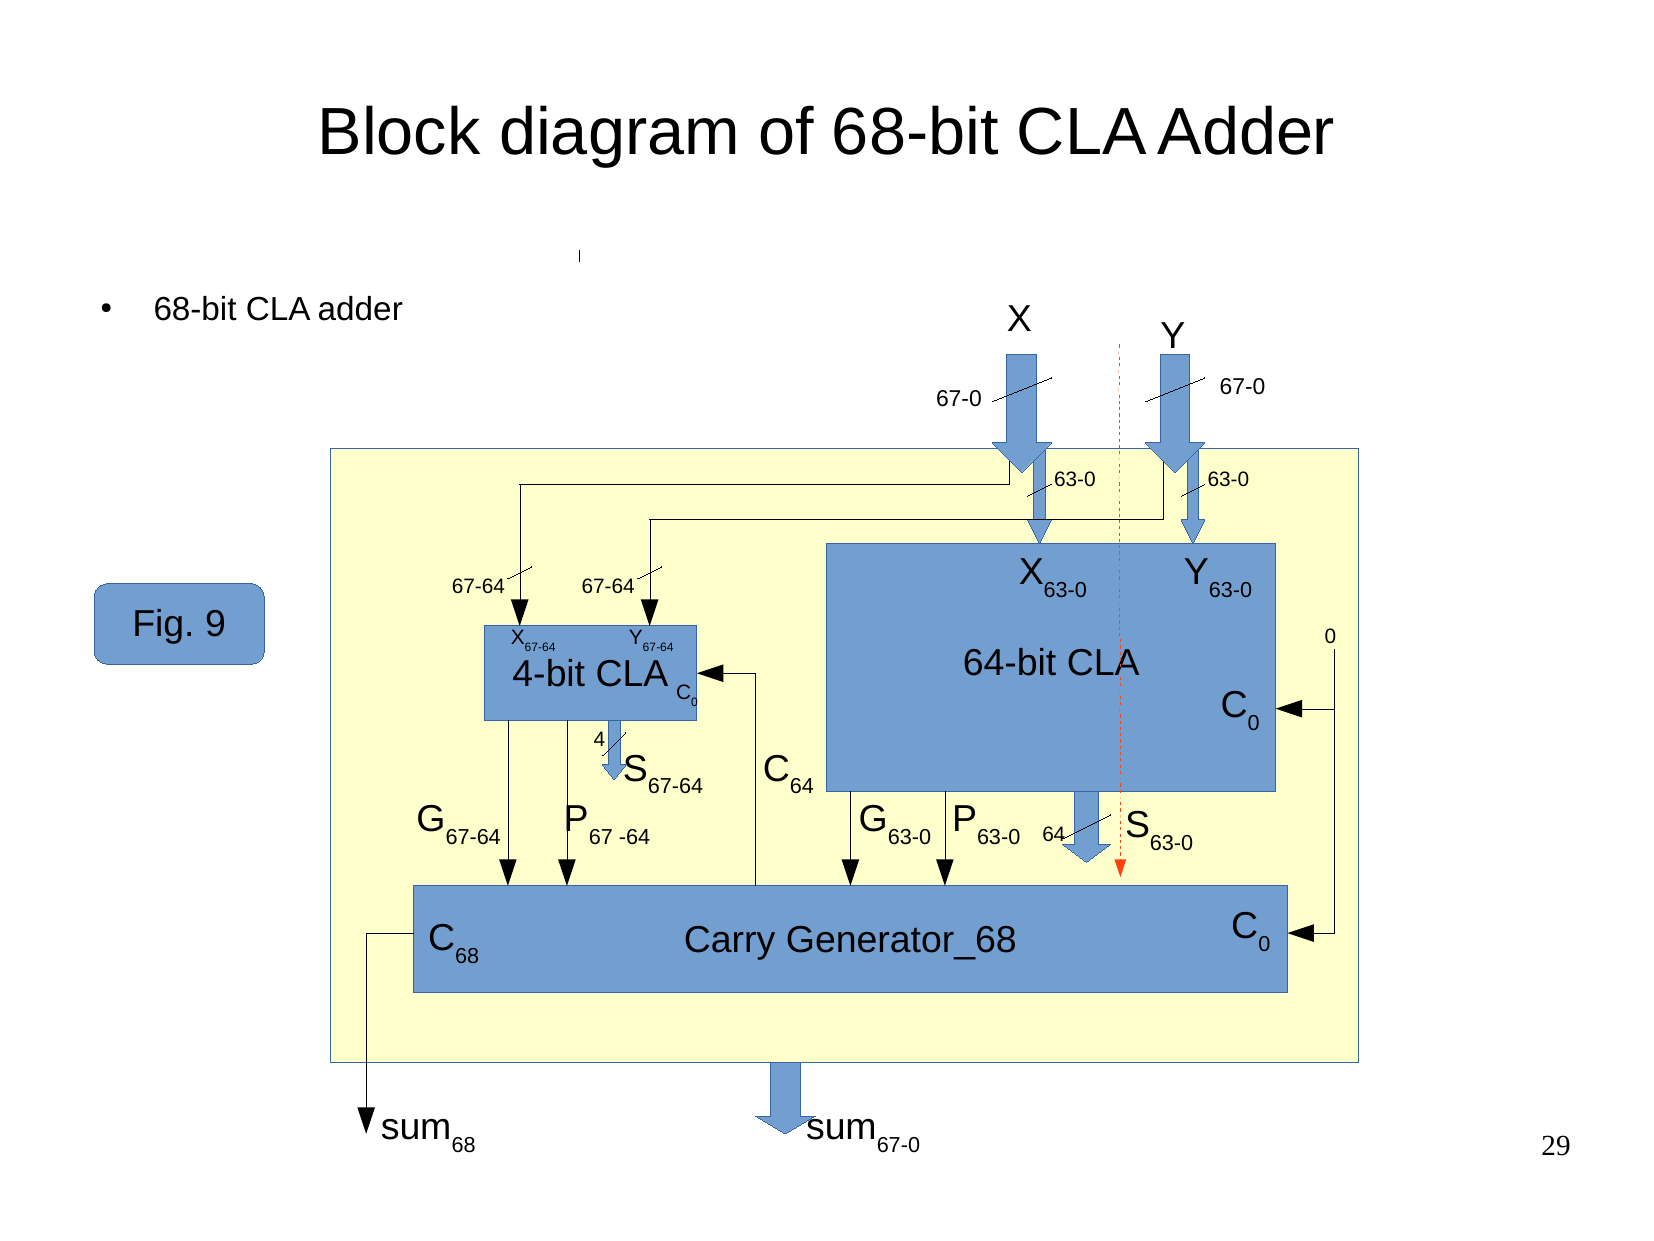

# Block diagram of 68-bit CLA Adder
68-bit CLA adder
X
Y
67-0
67-0
 S67-64 C64
 G67-64 P67 -64 G63-0 P63-0
63-0
63-0
64-bit CLA
 C0
X63-0
Y63-0
67-64
67-64
Fig. 9
 0
X67-64
Y67-64
4-bit CLA
C0
4
S63-0
64
Carry Generator_68
C0
C68
sum68
sum67-0
29